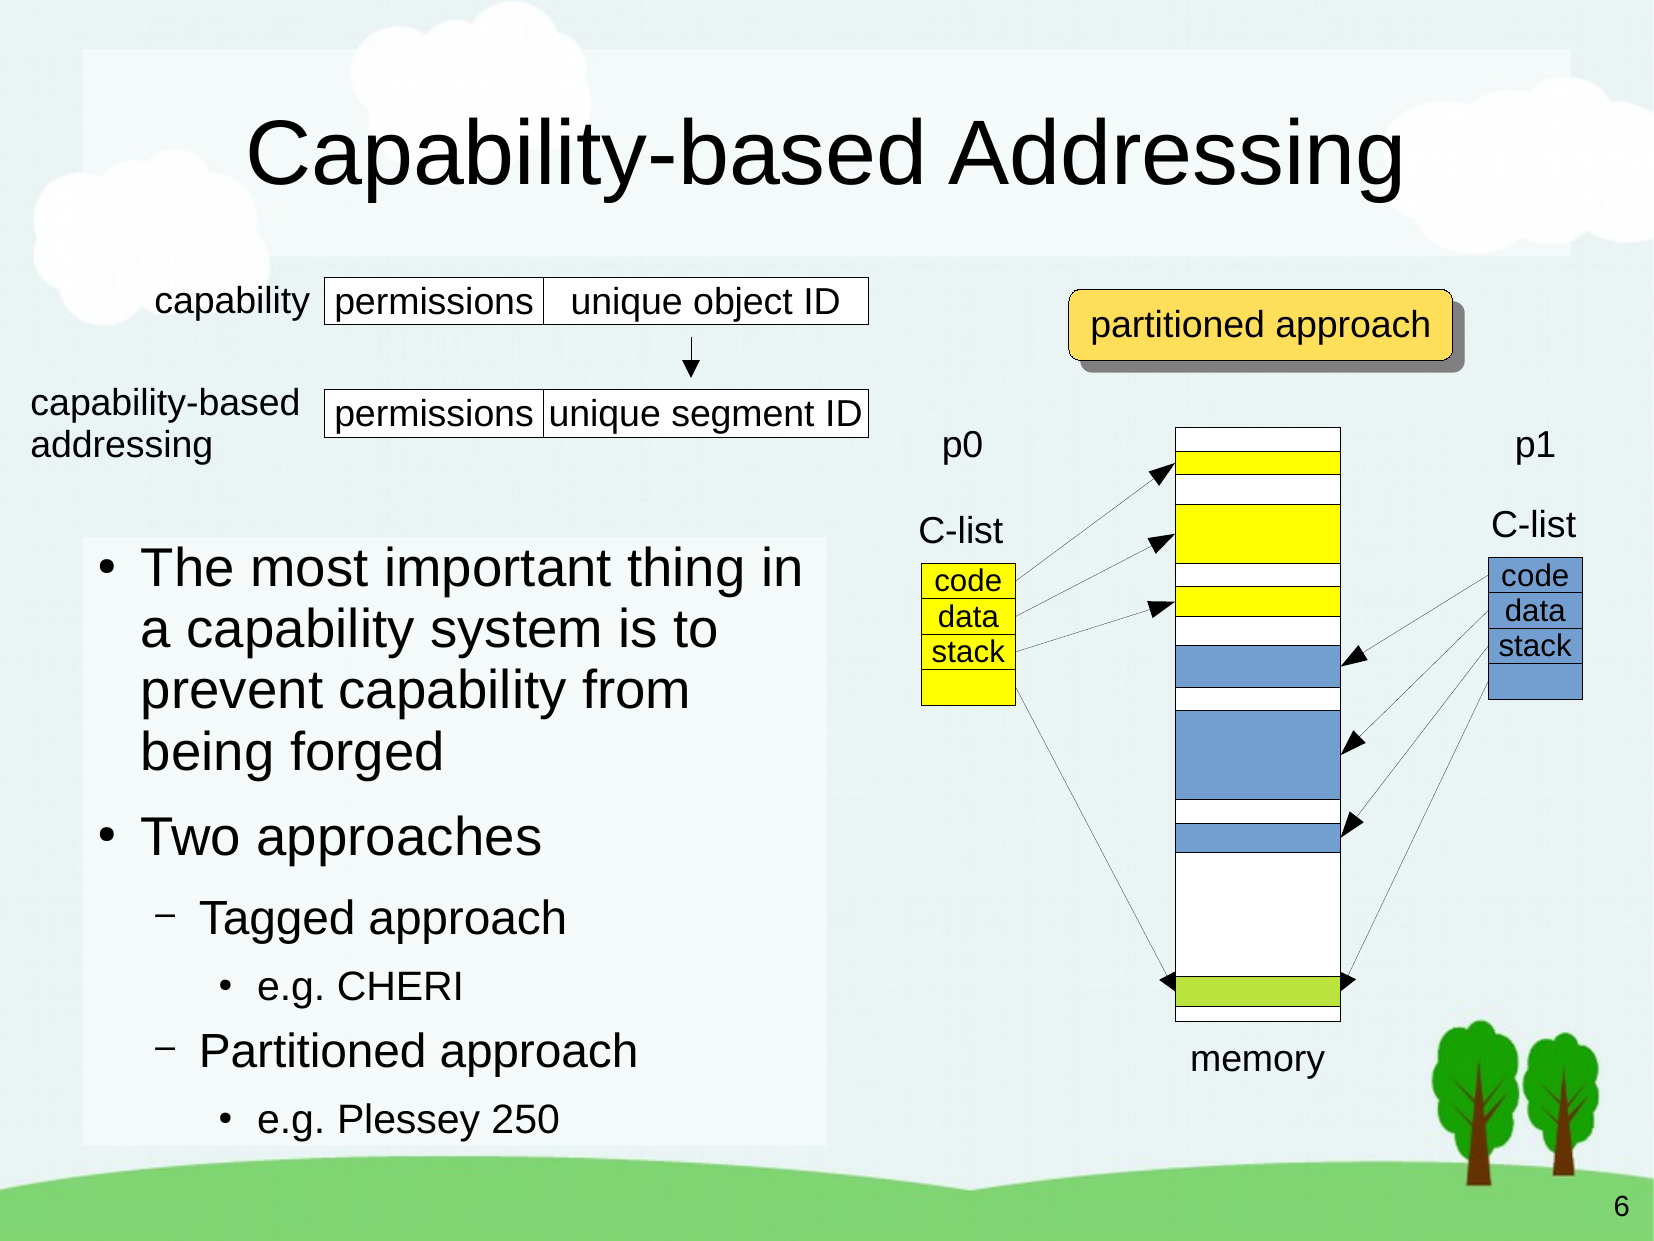

# Capability-based Addressing
capability
permissions
unique object ID
partitioned approach
capability-based
addressing
permissions
unique segment ID
p0
p1
C-list
C-list
The most important thing in a capability system is to prevent capability from being forged
Two approaches
Tagged approach
e.g. CHERI
Partitioned approach
e.g. Plessey 250
code
code
data
data
stack
stack
memory
6